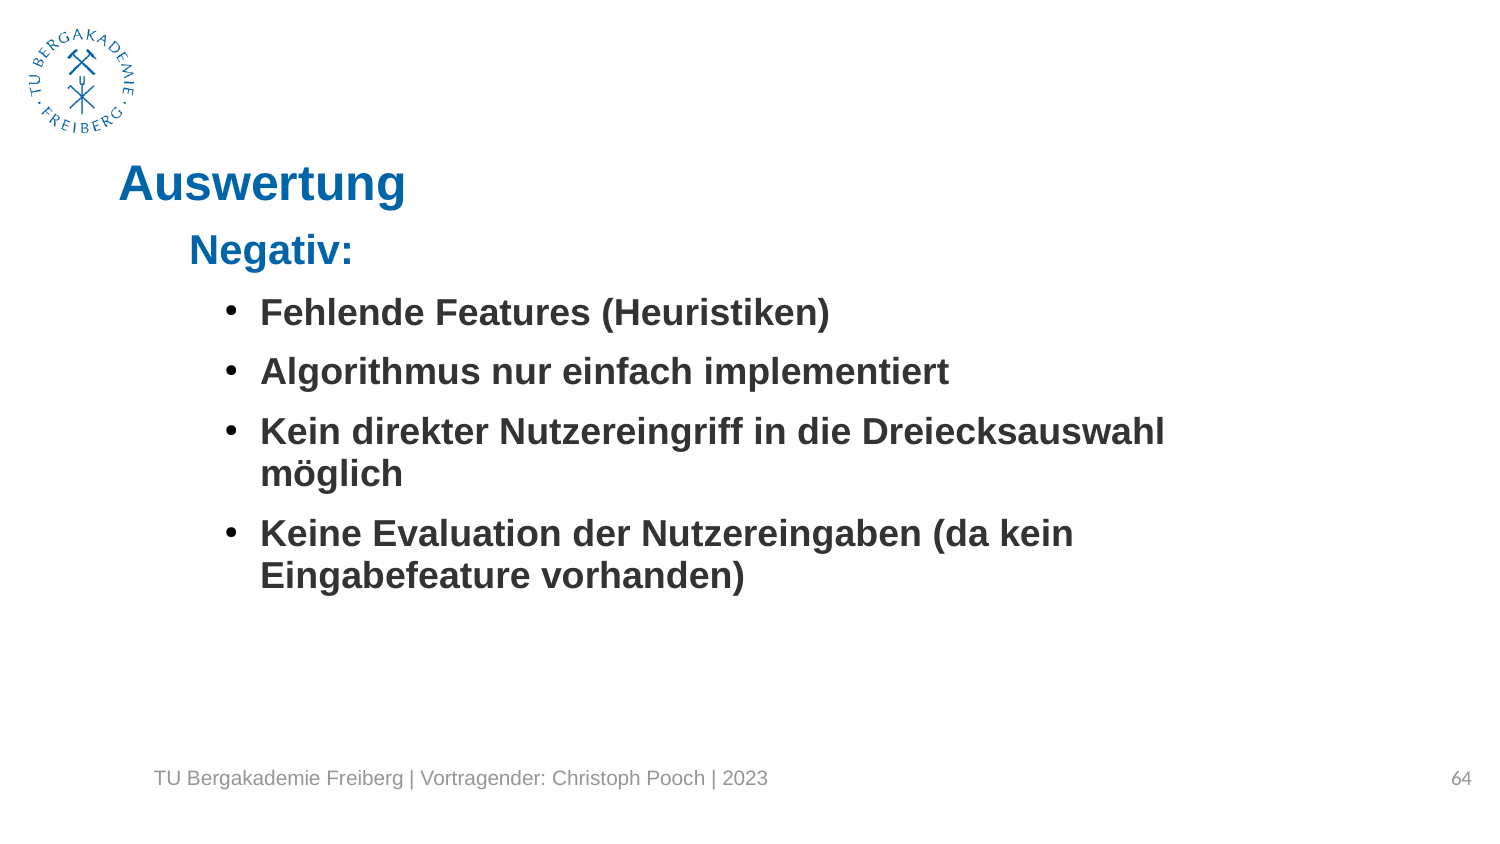

# Auswertung
Negativ:
Fehlende Features (Heuristiken)
Algorithmus nur einfach implementiert
Kein direkter Nutzereingriff in die Dreiecksauswahl möglich
Keine Evaluation der Nutzereingaben (da kein Eingabefeature vorhanden)
TU Bergakademie Freiberg | Vortragender: Christoph Pooch | 2023